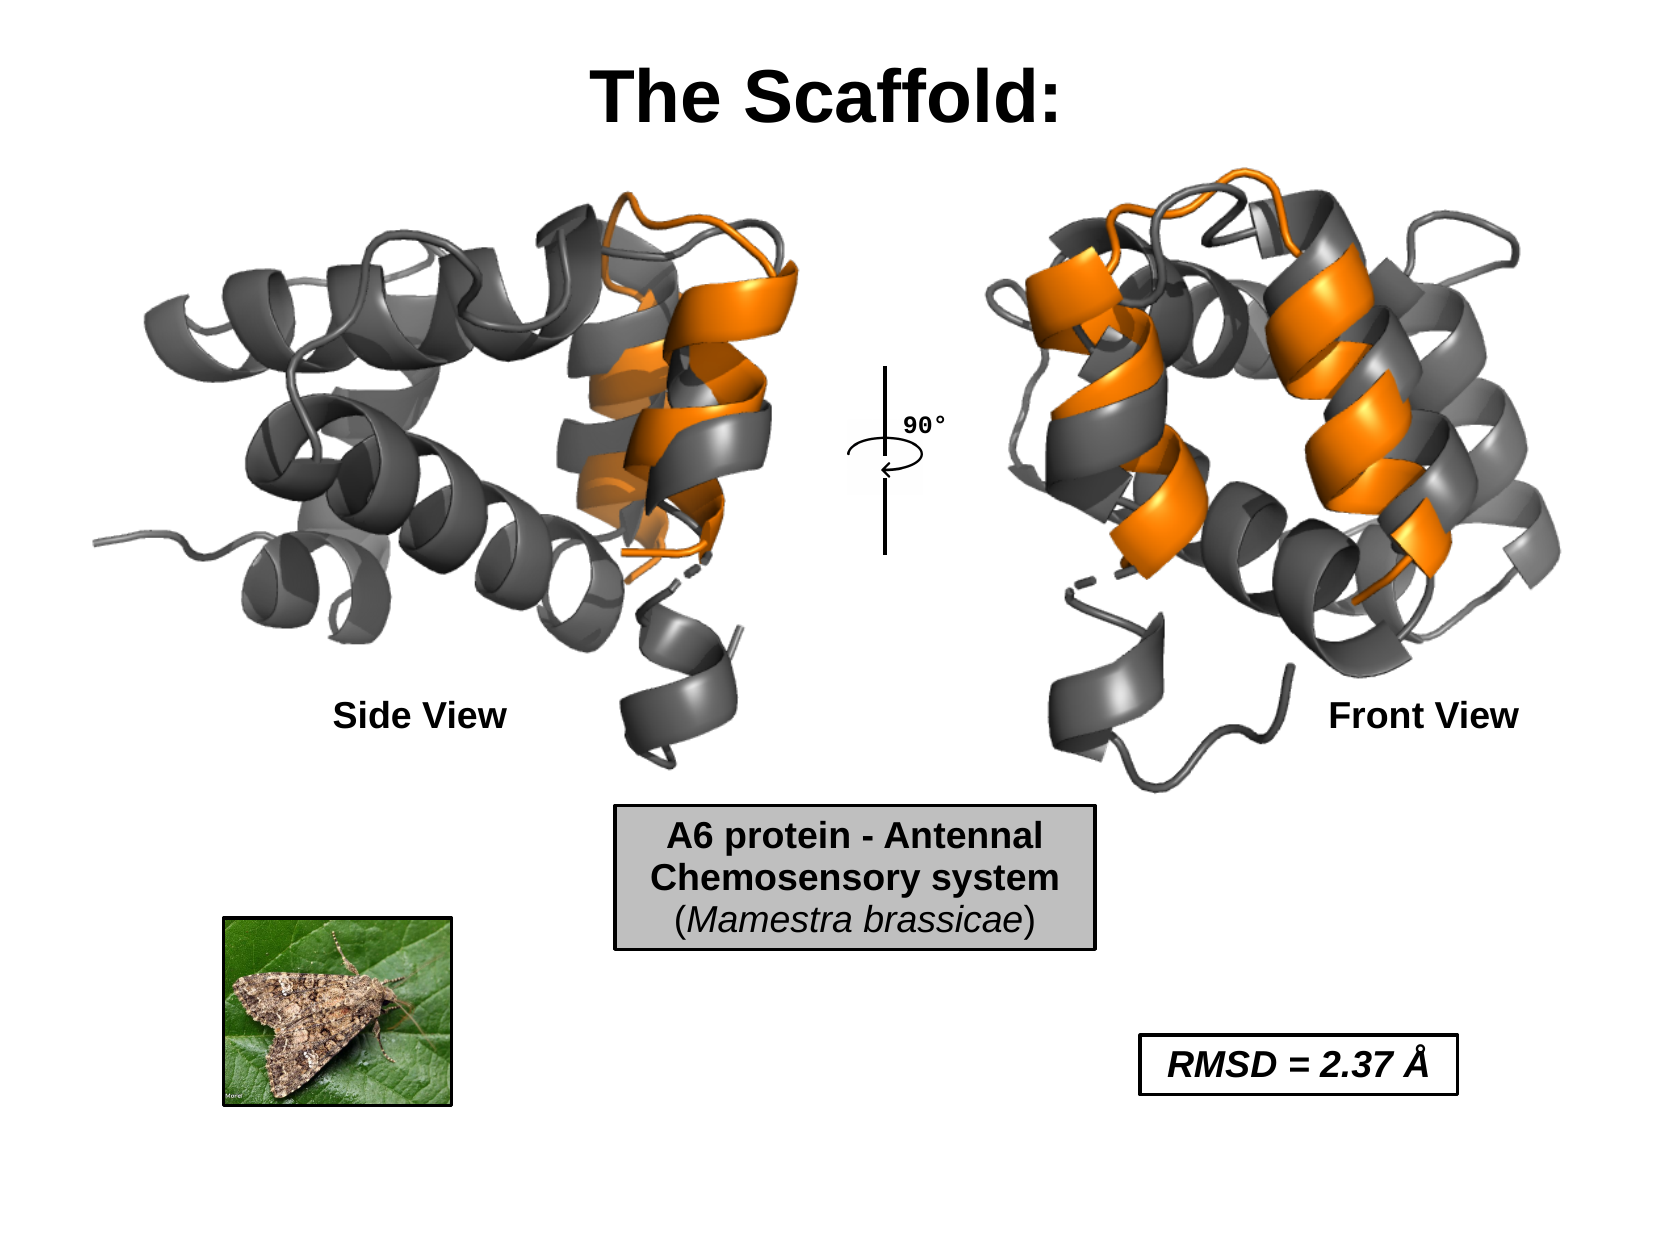

The Scaffold:
90°
Side View
Front View
A6 protein - Antennal Chemosensory system (Mamestra brassicae)
RMSD = 2.37 Å